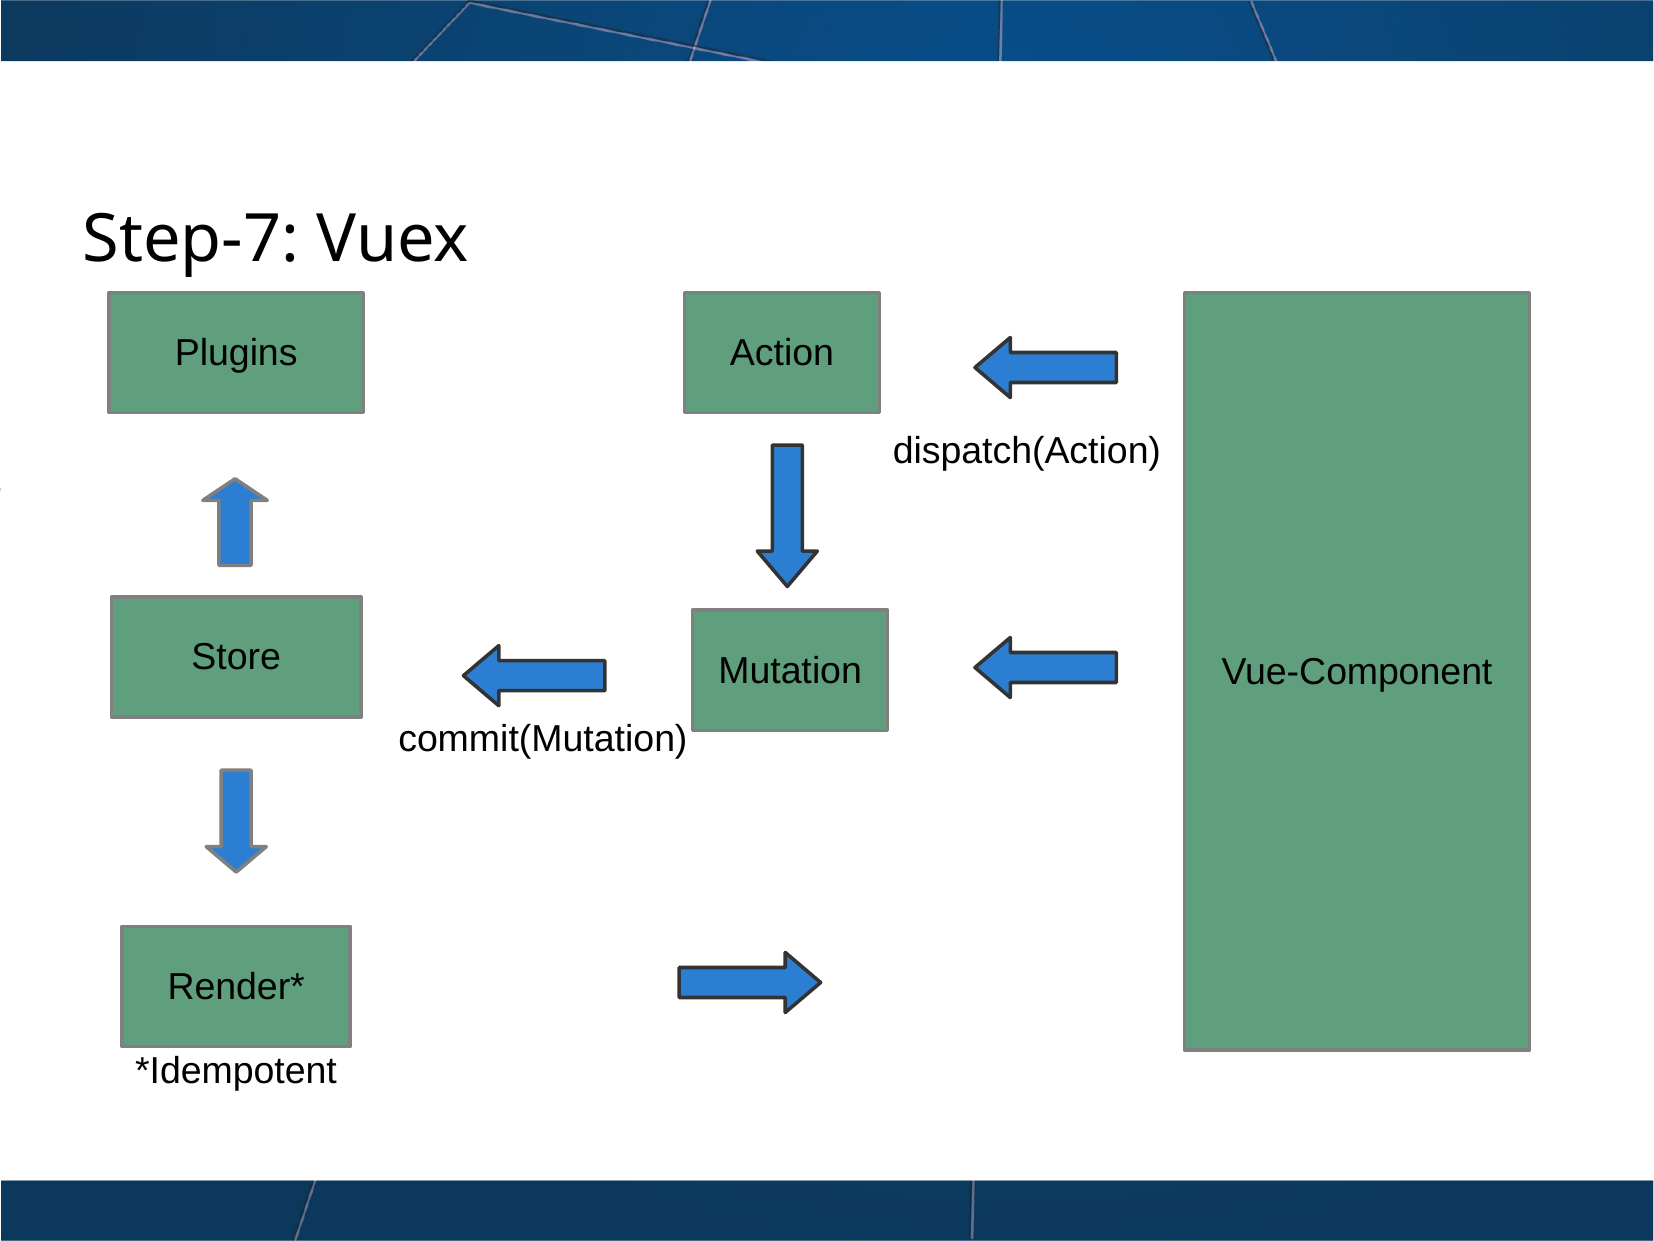

# Step-7: Vuex
Plugins
Action
Vue-Component
dispatch(Action)
Store
Mutation
commit(Mutation)
Render*
*Idempotent